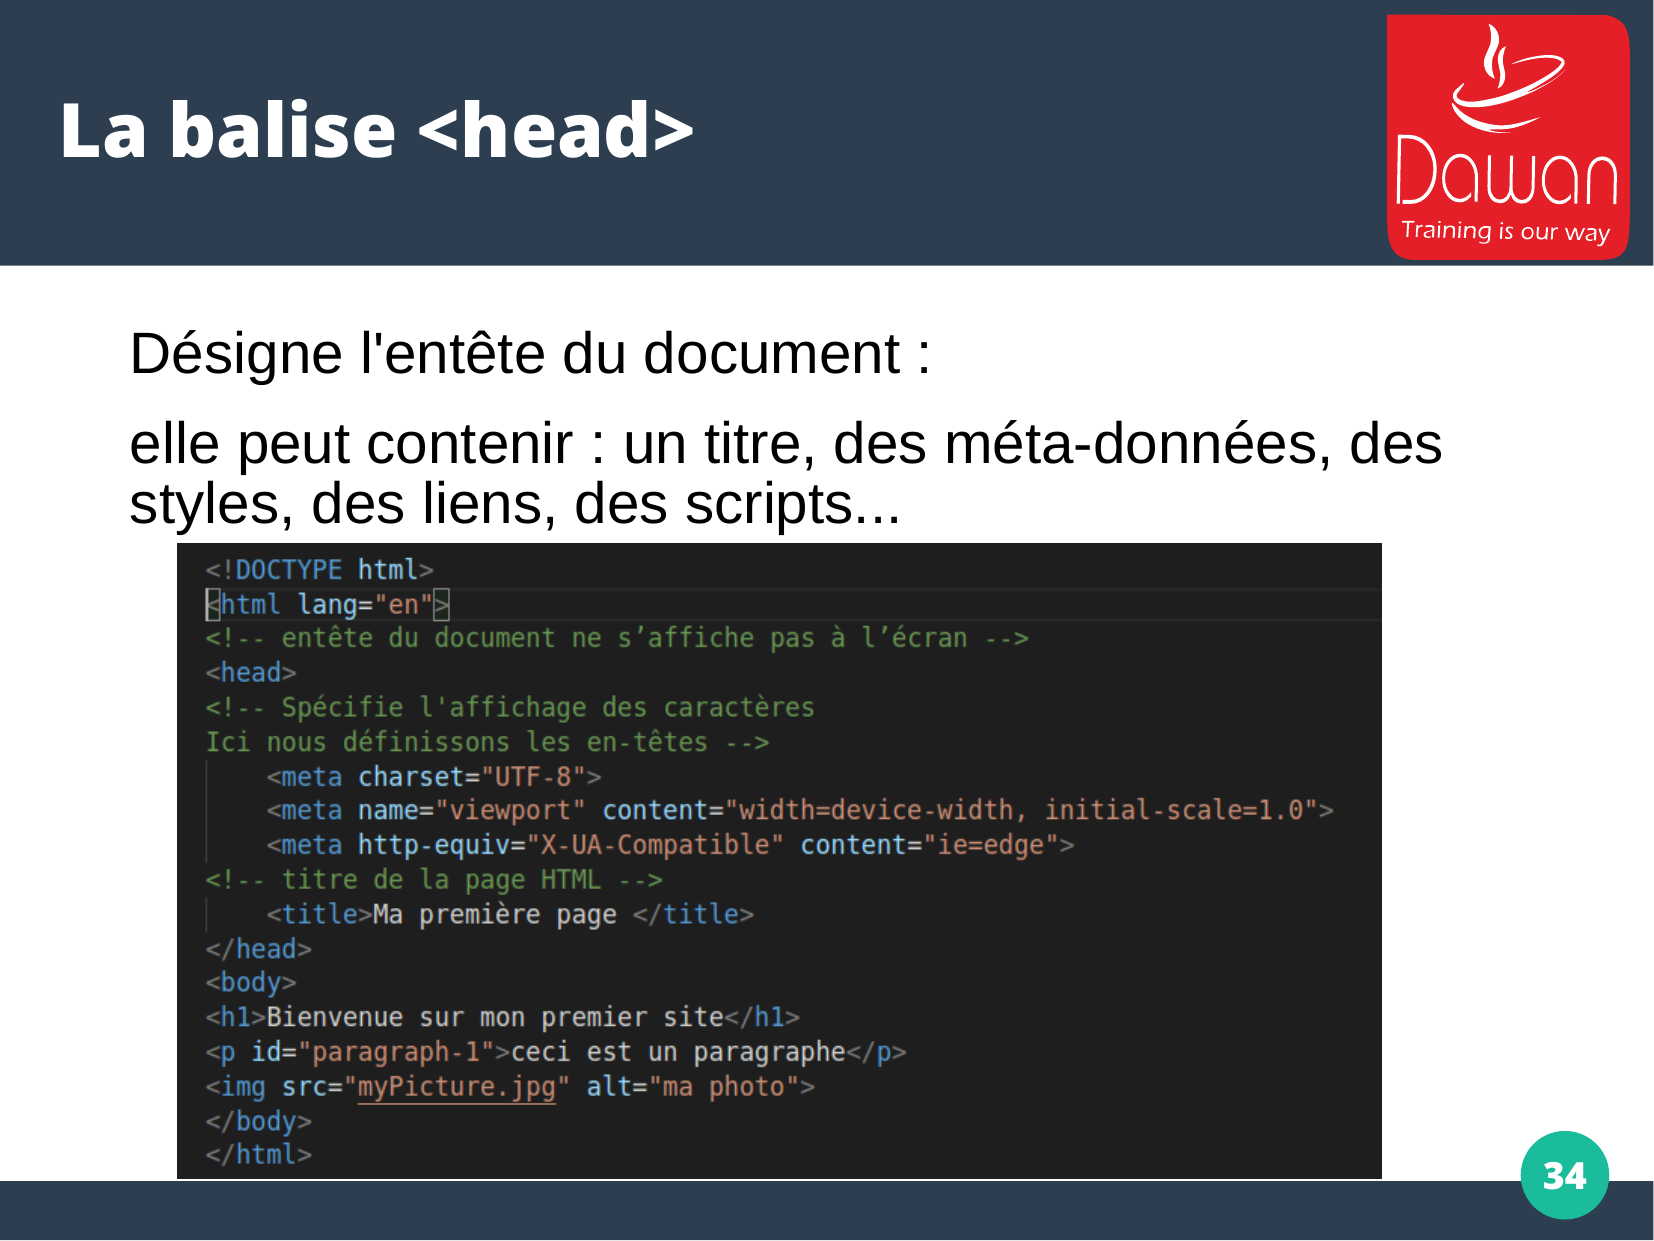

# La balise <head>
Désigne l'entête du document :
elle peut contenir : un titre, des méta-données, des styles, des liens, des scripts...
34